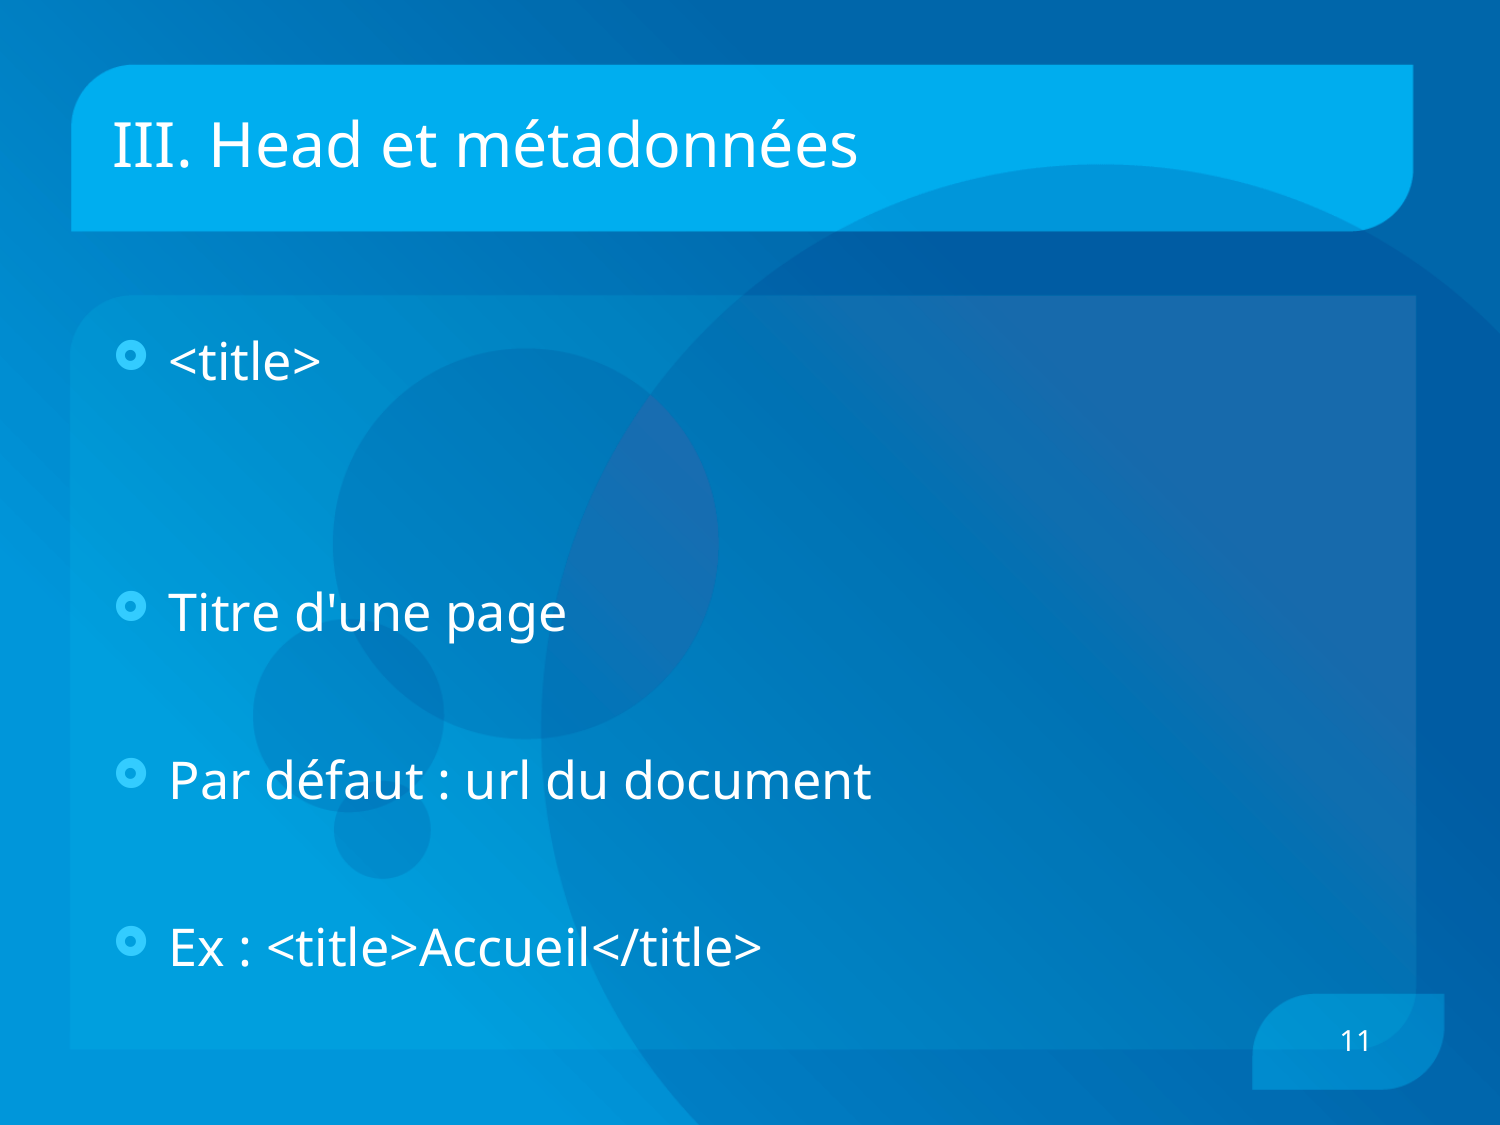

# III. Head et métadonnées
<title>
Titre d'une page
Par défaut : url du document
Ex : <title>Accueil</title>
11